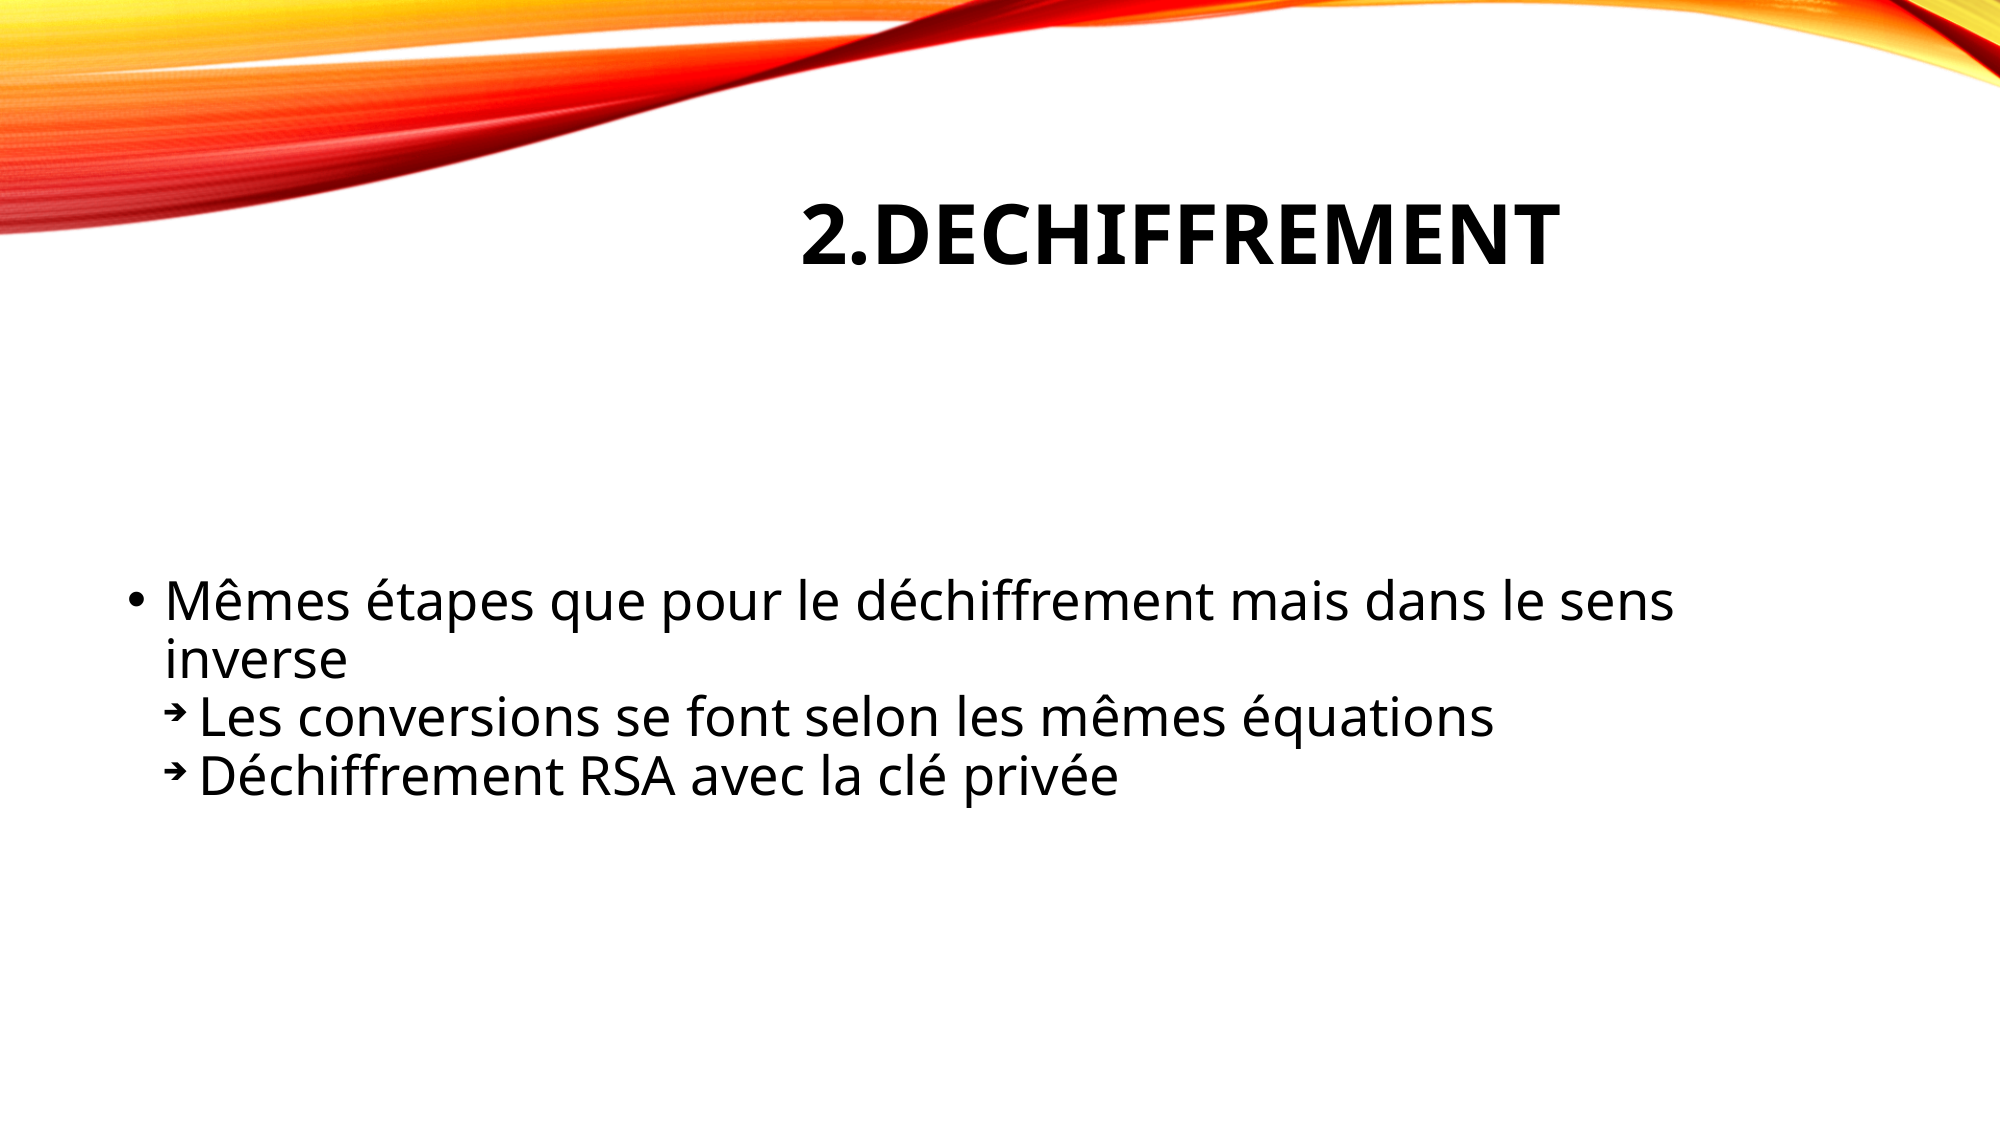

2.DEChiffrement
Mêmes étapes que pour le déchiffrement mais dans le sens inverse
Les conversions se font selon les mêmes équations
Déchiffrement RSA avec la clé privée